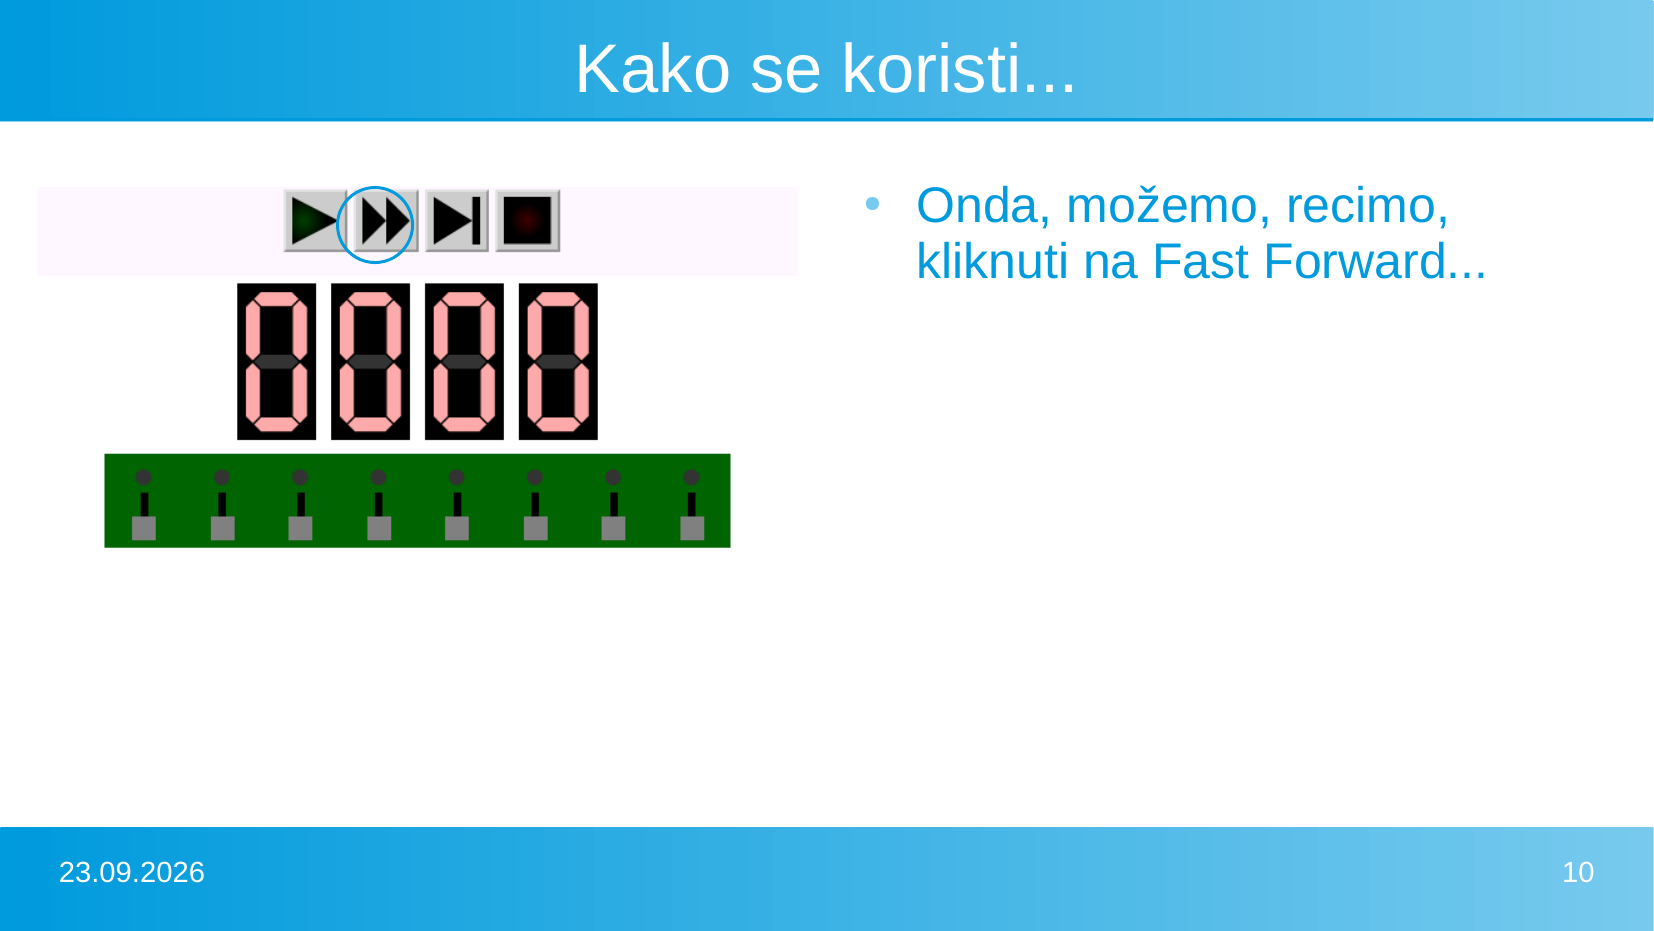

# Kako se koristi...
Onda, možemo, recimo, kliknuti na Fast Forward...
10